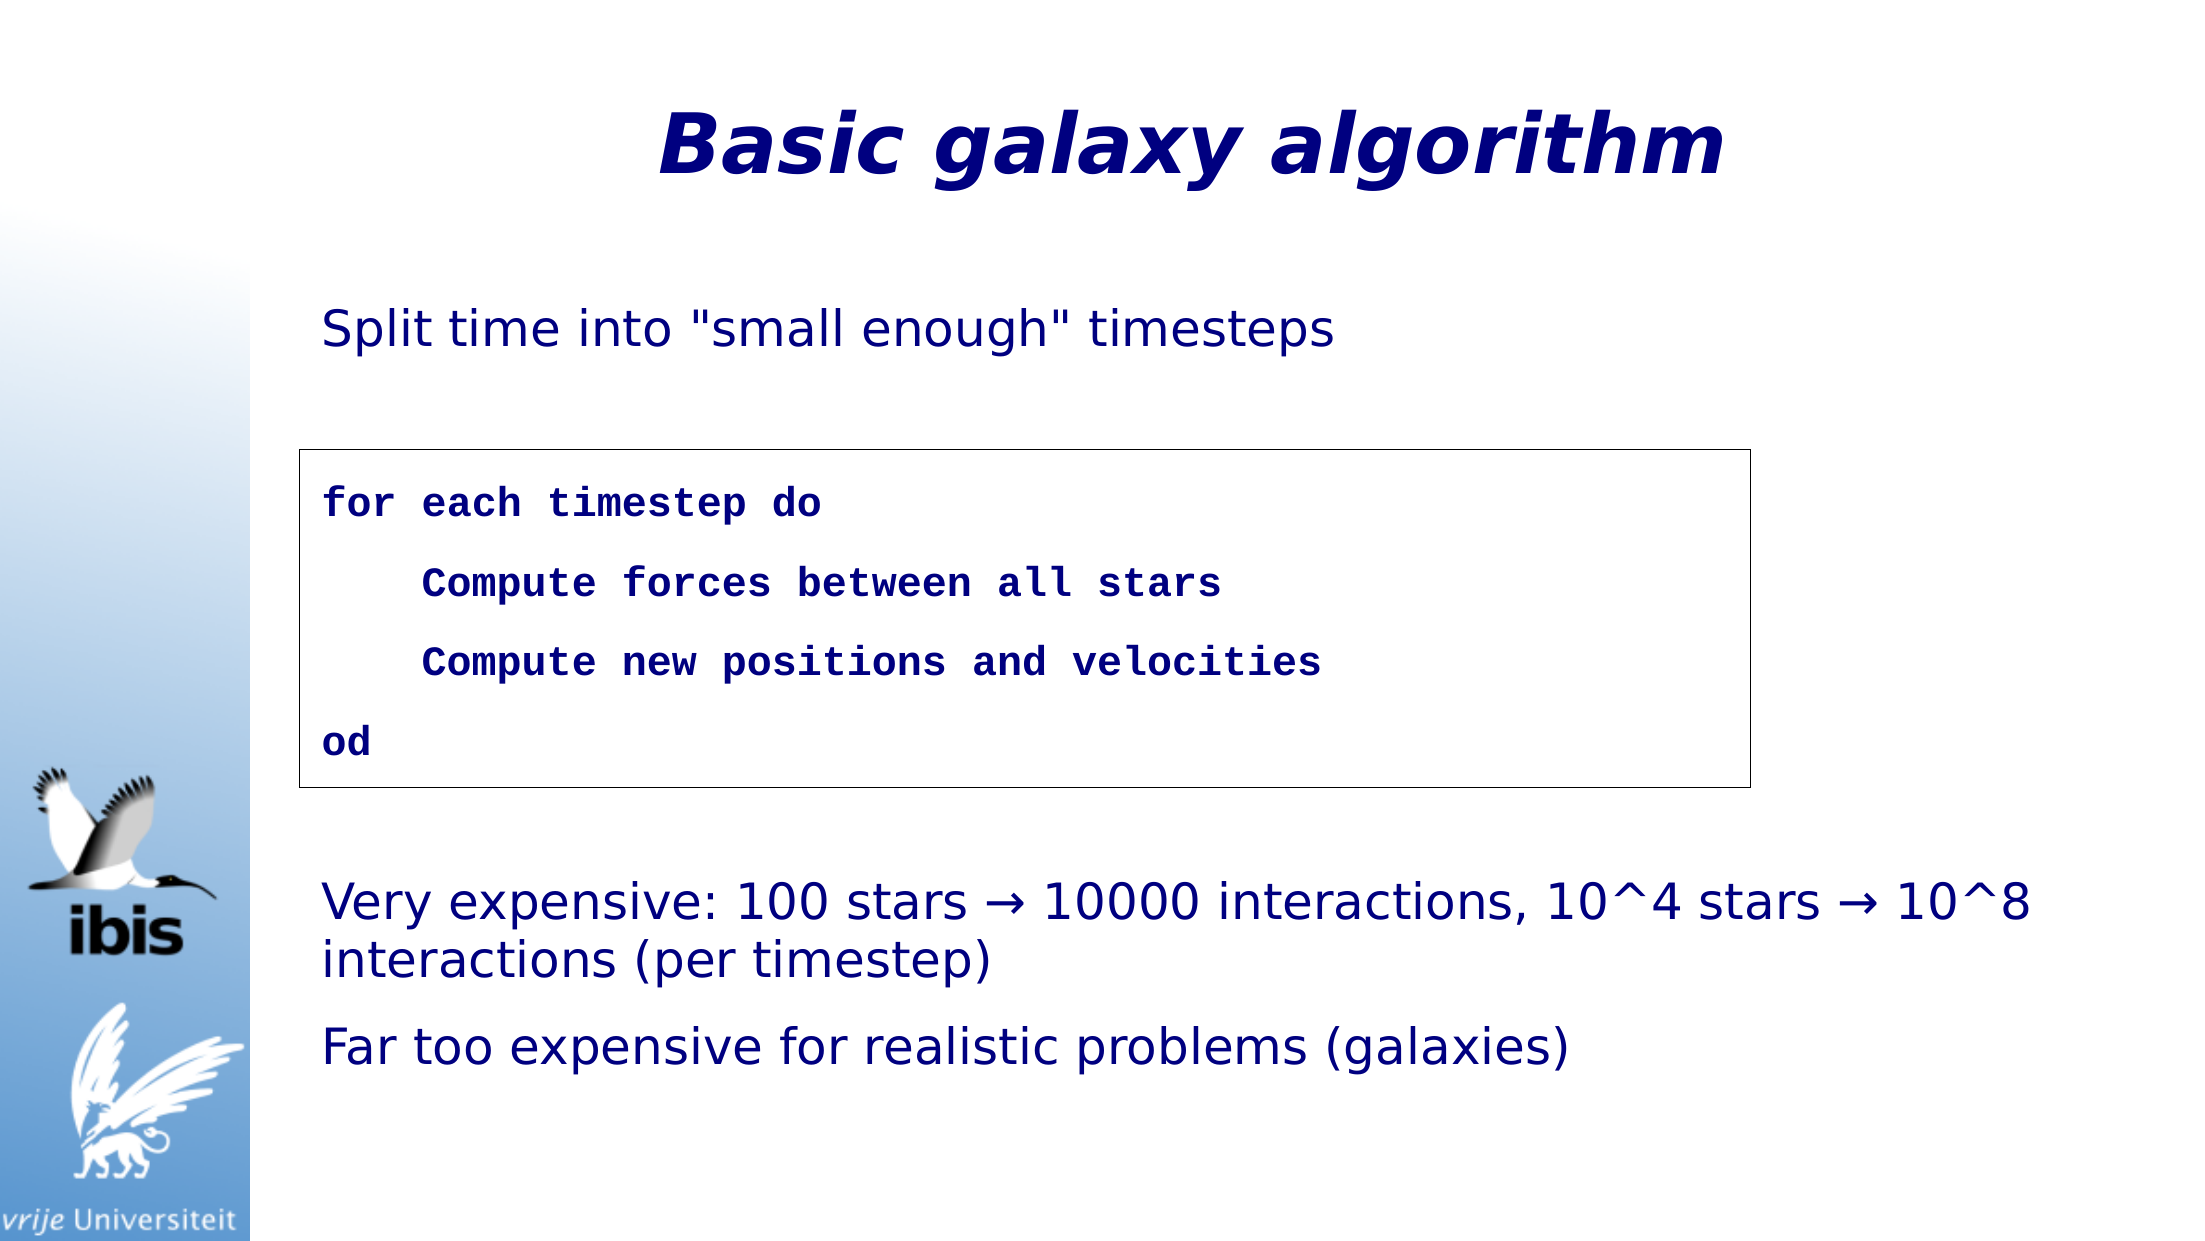

# Basic galaxy algorithm
Split time into "small enough" timesteps
for each timestep do
 Compute forces between all stars
 Compute new positions and velocities
od
Very expensive: 100 stars → 10000 interactions, 10^4 stars → 10^8 interactions (per timestep)
Far too expensive for realistic problems (galaxies)